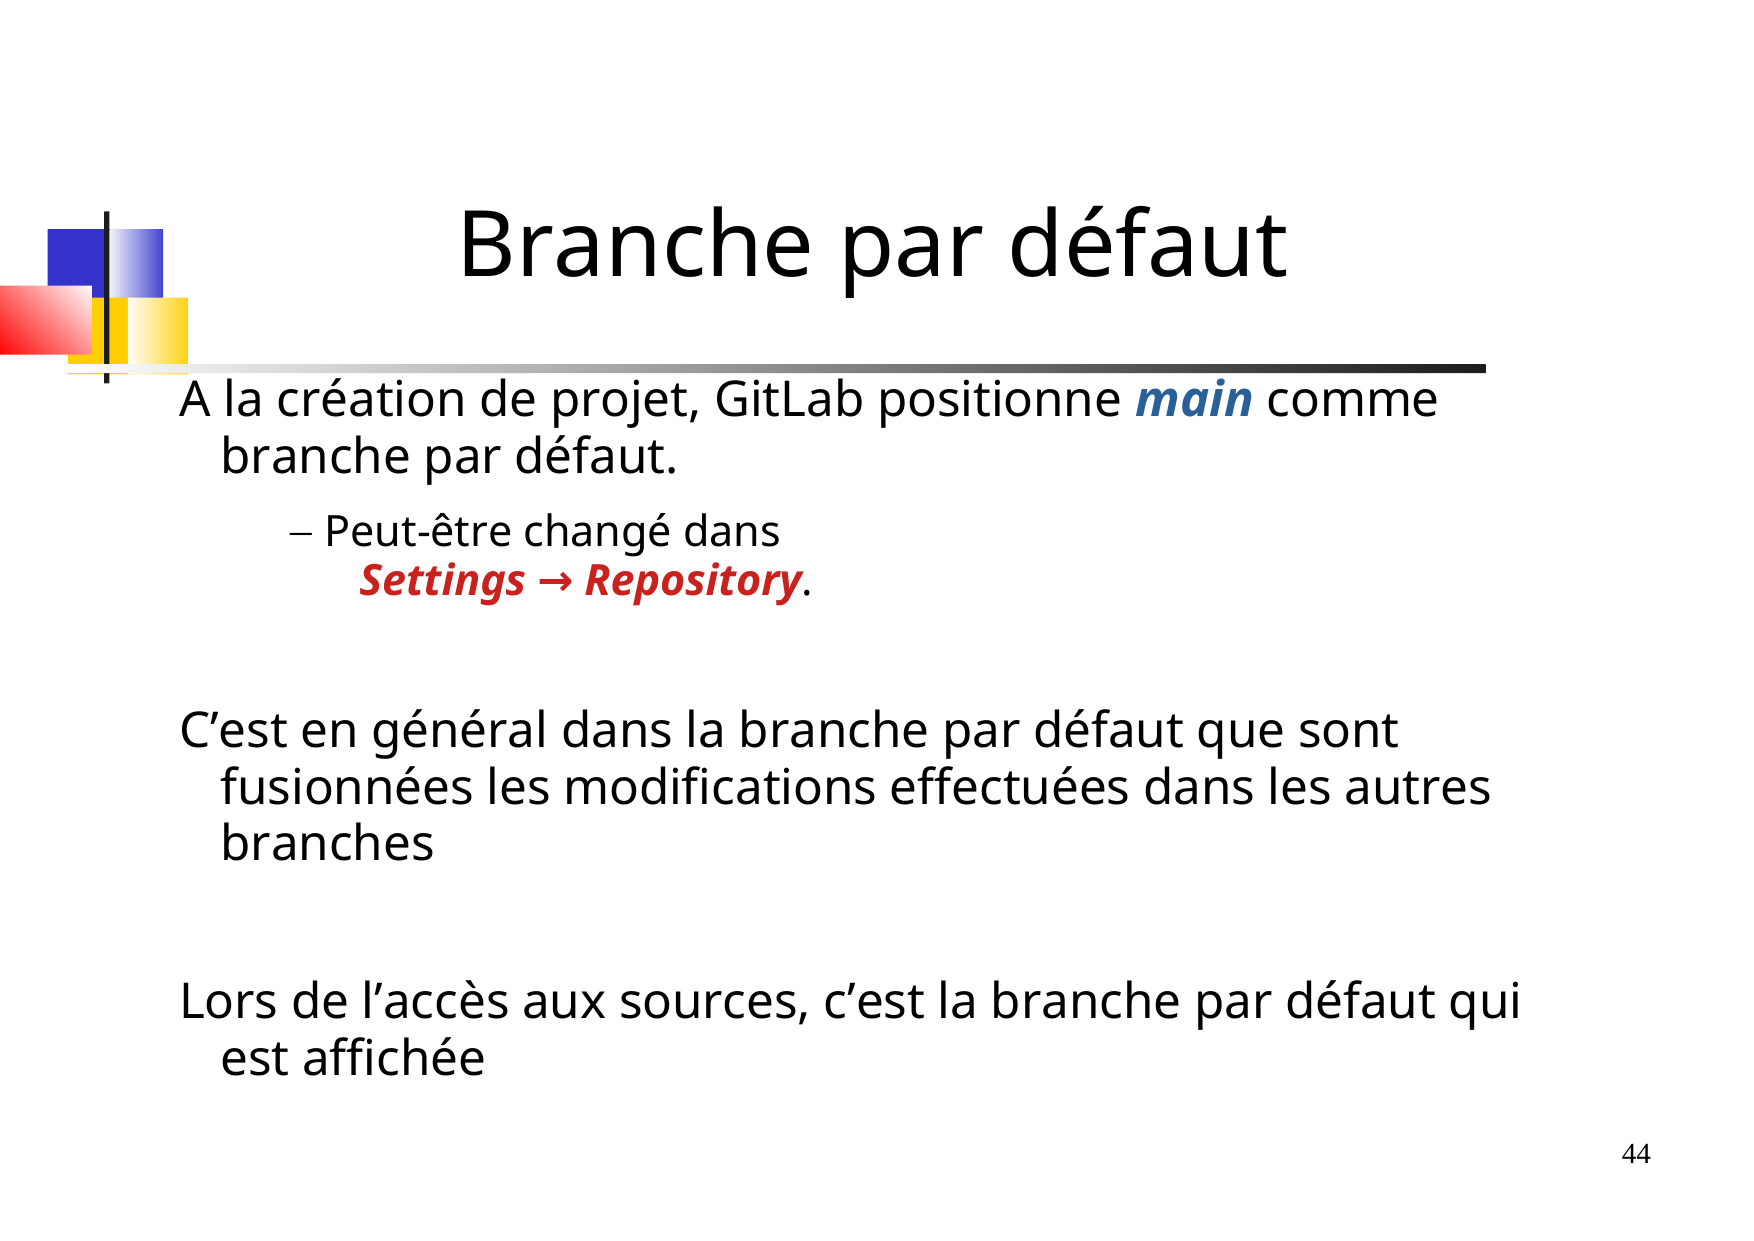

# Branche par défaut
A la création de projet, GitLab positionne main comme branche par défaut.
Peut-être changé dans
Settings → Repository.
C’est en général dans la branche par défaut que sont fusionnées les modifications effectuées dans les autres branches
Lors de l’accès aux sources, c’est la branche par défaut qui est affichée